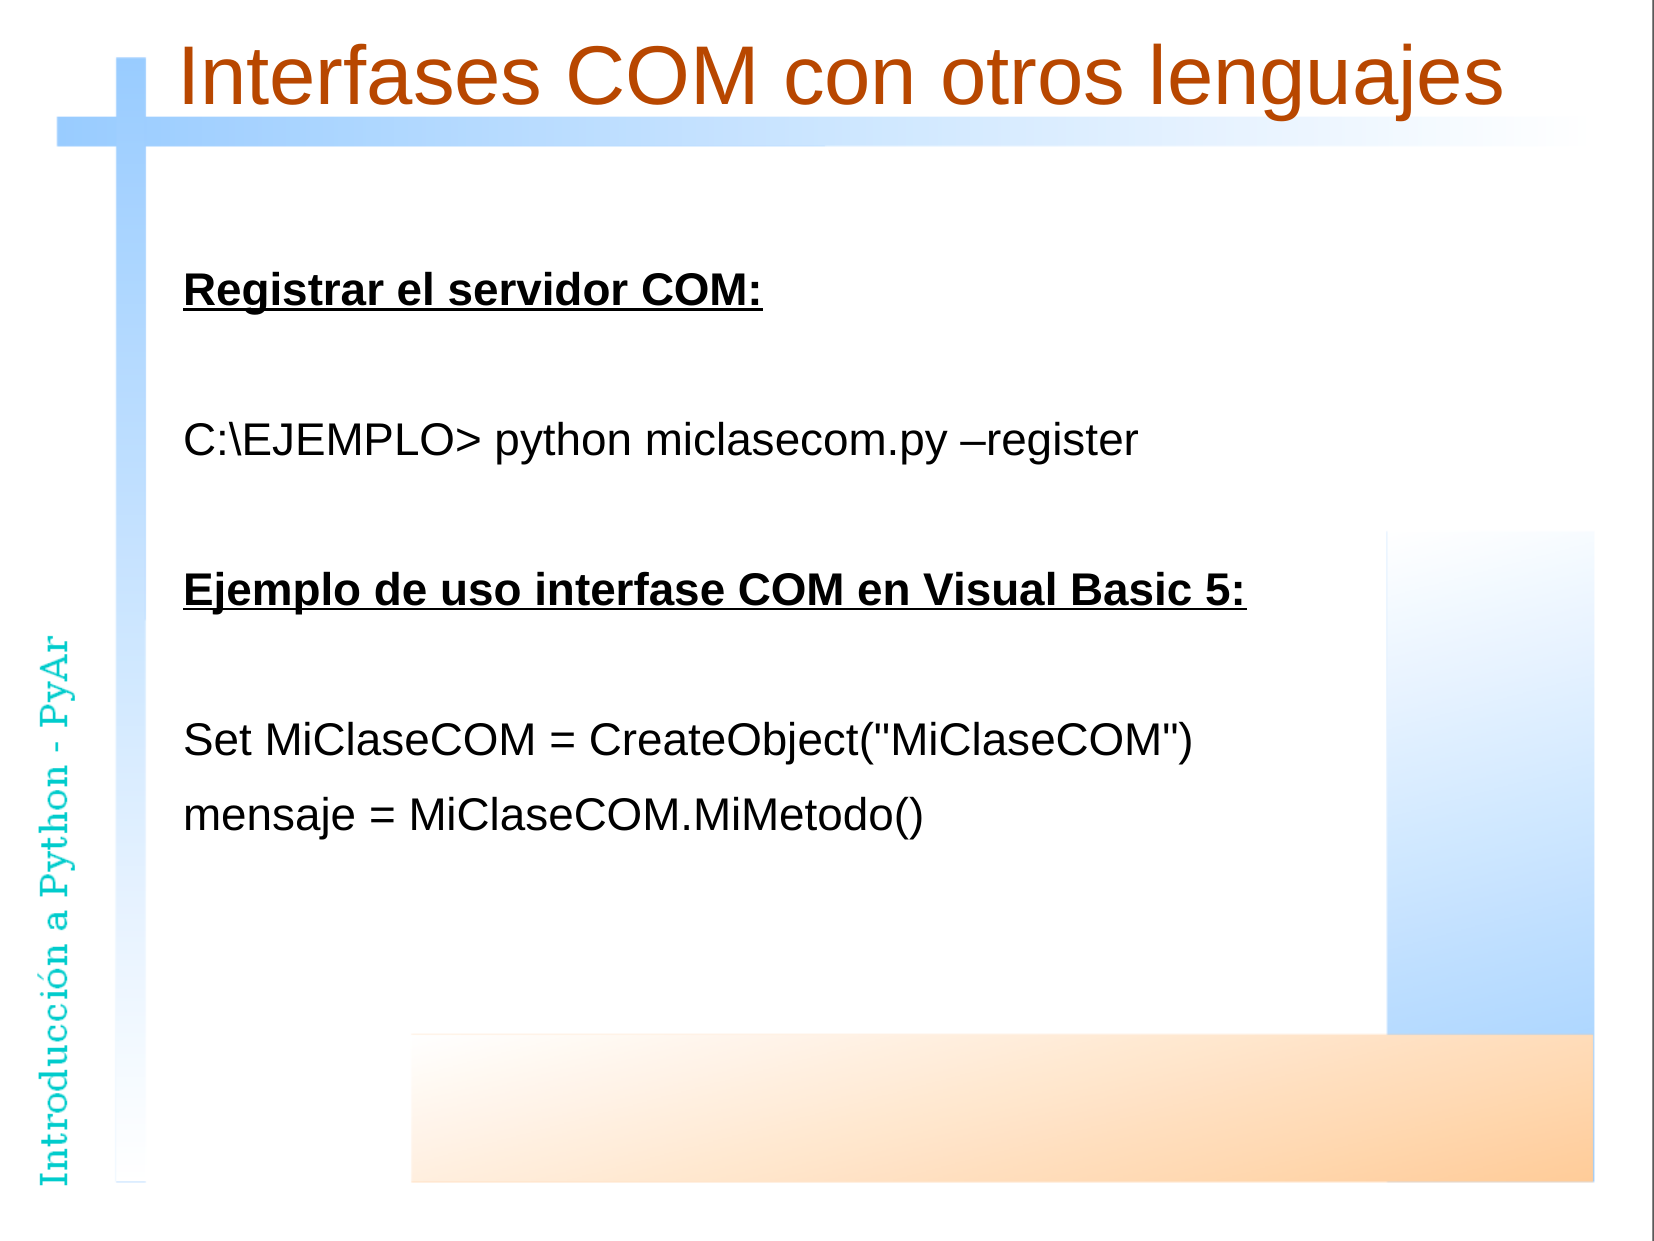

# Interfases COM con otros lenguajes
Registrar el servidor COM:
C:\EJEMPLO> python miclasecom.py –register
Ejemplo de uso interfase COM en Visual Basic 5:
Set MiClaseCOM = CreateObject("MiClaseCOM")
mensaje = MiClaseCOM.MiMetodo()